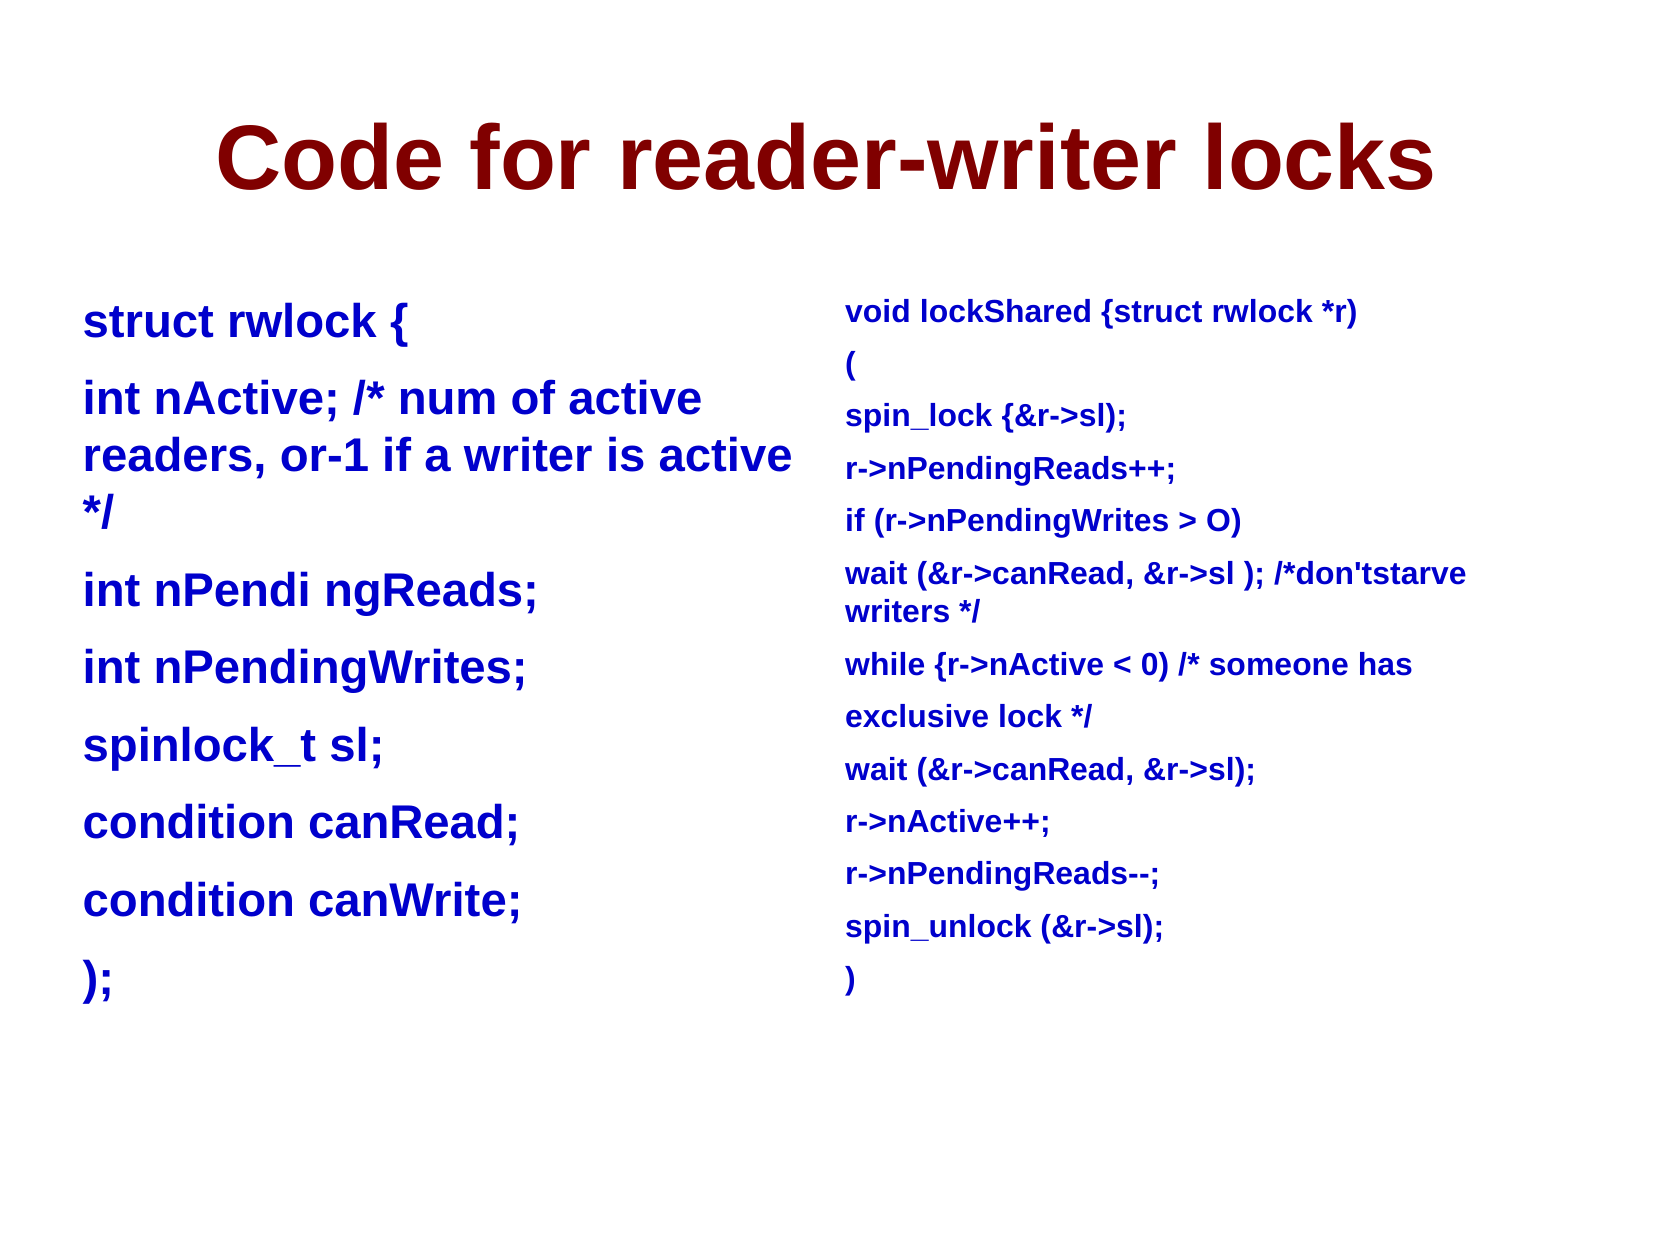

# Code for reader-writer locks
struct rwlock {
int nActive; /* num of active readers, or-1 if a writer is active */
int nPendi ngReads;
int nPendingWrites;
spinlock_t sl;
condition canRead;
condition canWrite;
);
void lockShared {struct rwlock *r)
(
spin_lock {&r->sl);
r->nPendingReads++;
if (r->nPendingWrites > O)
wait (&r->canRead, &r->sl ); /*don'tstarve writers */
while {r->nActive < 0) /* someone has
exclusive lock */
wait (&r->canRead, &r->sl);
r->nActive++;
r->nPendingReads--;
spin_unlock (&r->sl);
)